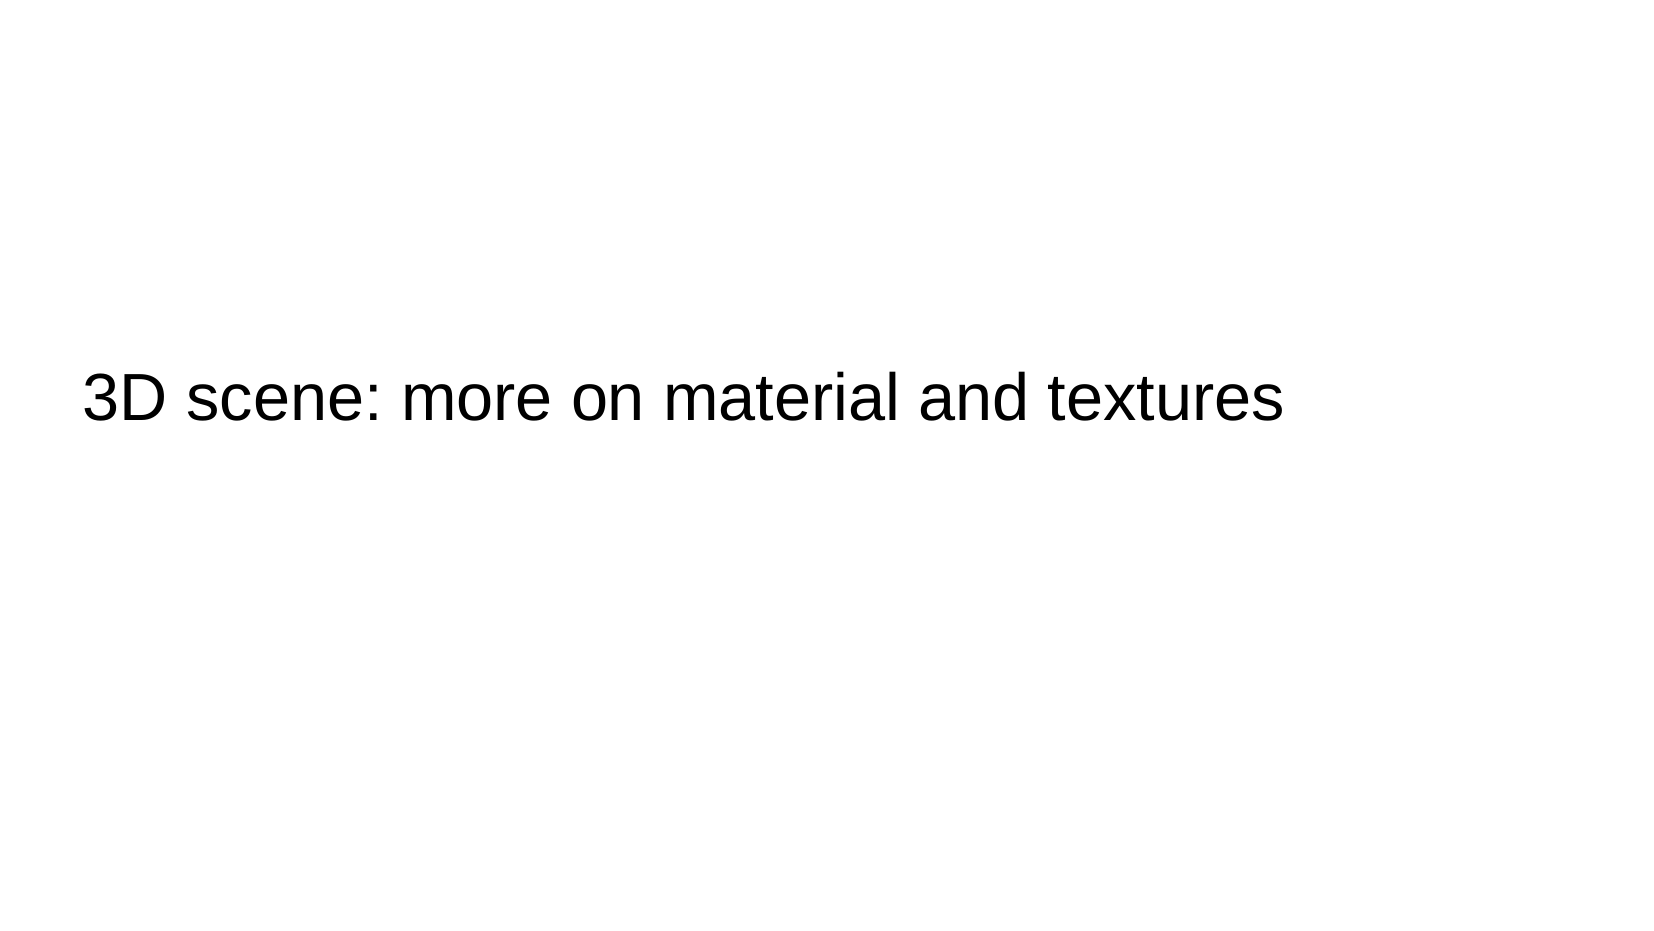

# 3D scene: more on material and textures